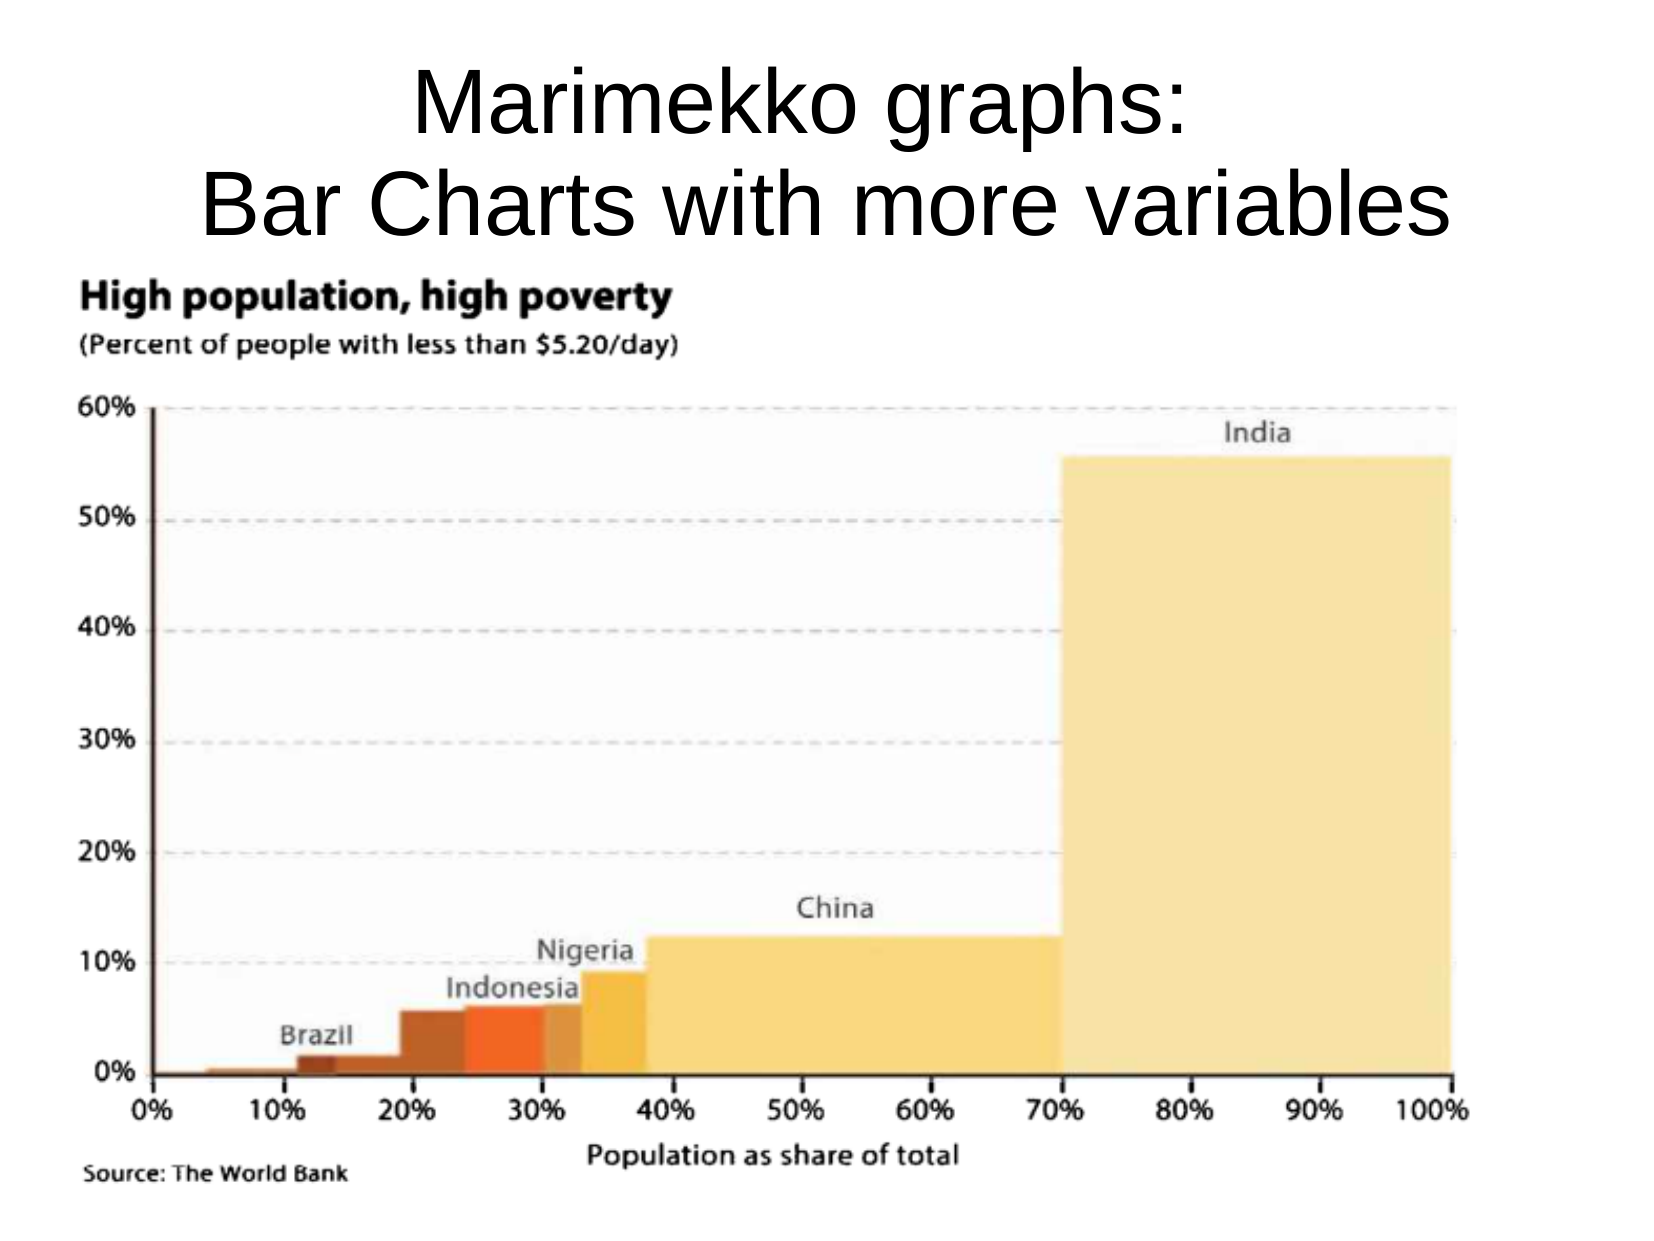

# Marimekko graphs: Bar Charts with more variables